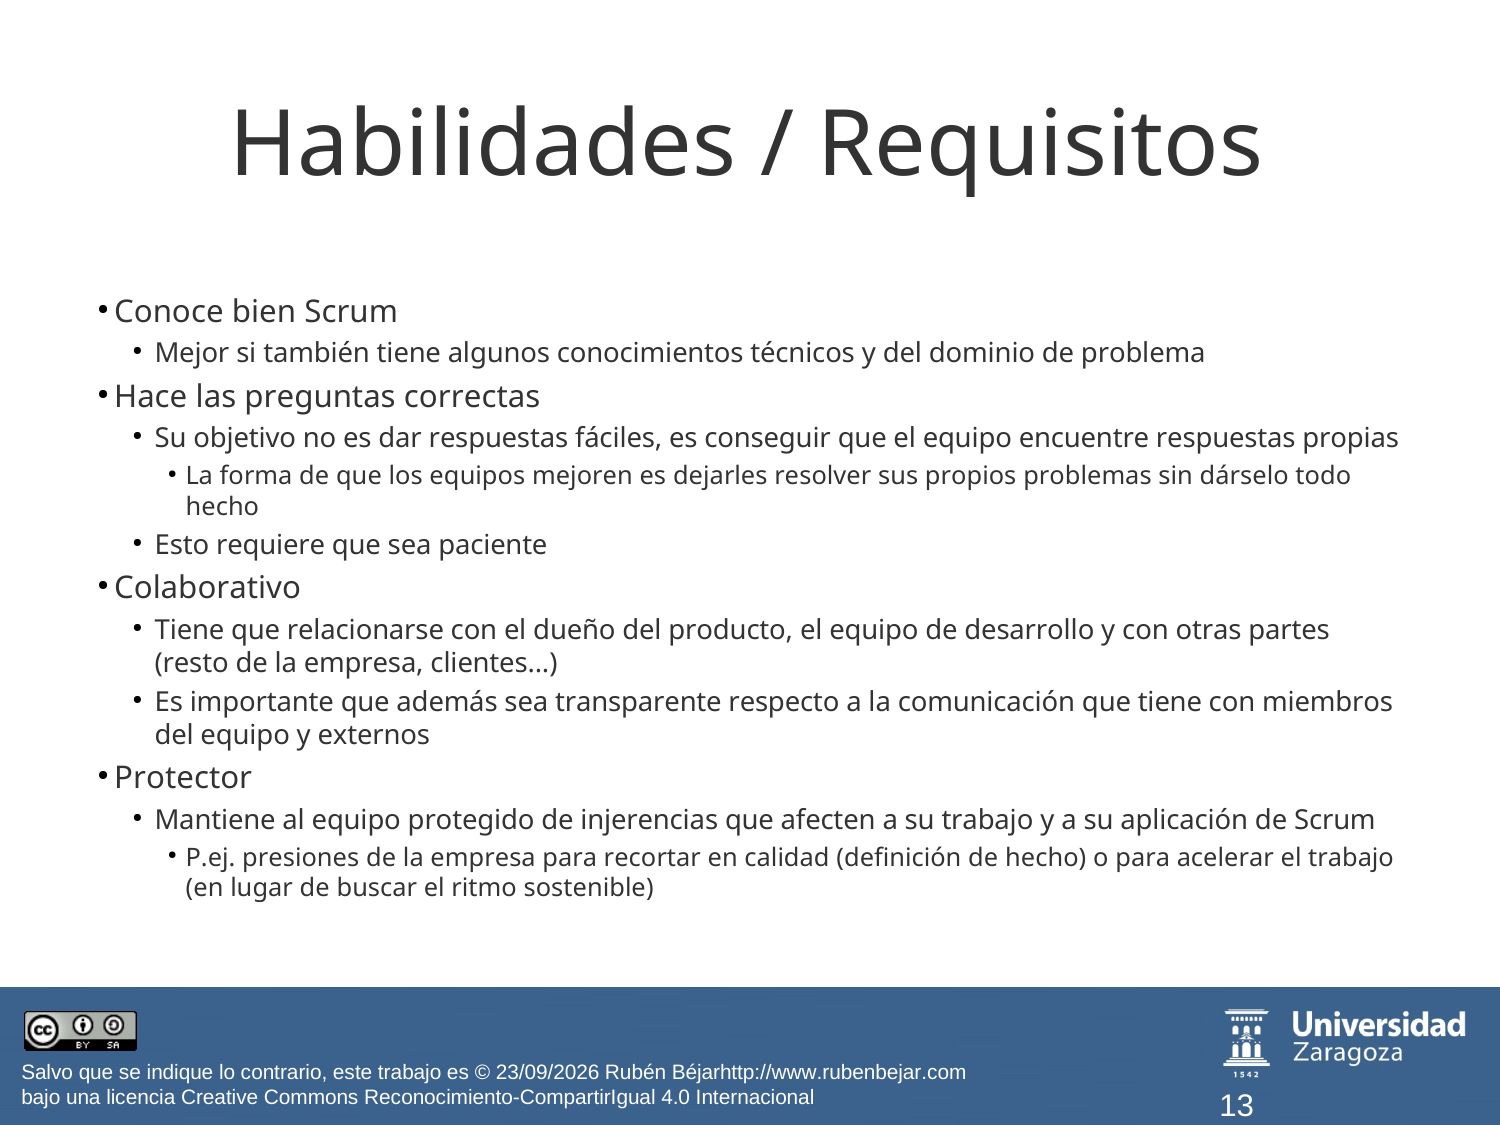

# Habilidades / Requisitos
Conoce bien Scrum
Mejor si también tiene algunos conocimientos técnicos y del dominio de problema
Hace las preguntas correctas
Su objetivo no es dar respuestas fáciles, es conseguir que el equipo encuentre respuestas propias
La forma de que los equipos mejoren es dejarles resolver sus propios problemas sin dárselo todo hecho
Esto requiere que sea paciente
Colaborativo
Tiene que relacionarse con el dueño del producto, el equipo de desarrollo y con otras partes (resto de la empresa, clientes...)
Es importante que además sea transparente respecto a la comunicación que tiene con miembros del equipo y externos
Protector
Mantiene al equipo protegido de injerencias que afecten a su trabajo y a su aplicación de Scrum
P.ej. presiones de la empresa para recortar en calidad (definición de hecho) o para acelerar el trabajo (en lugar de buscar el ritmo sostenible)